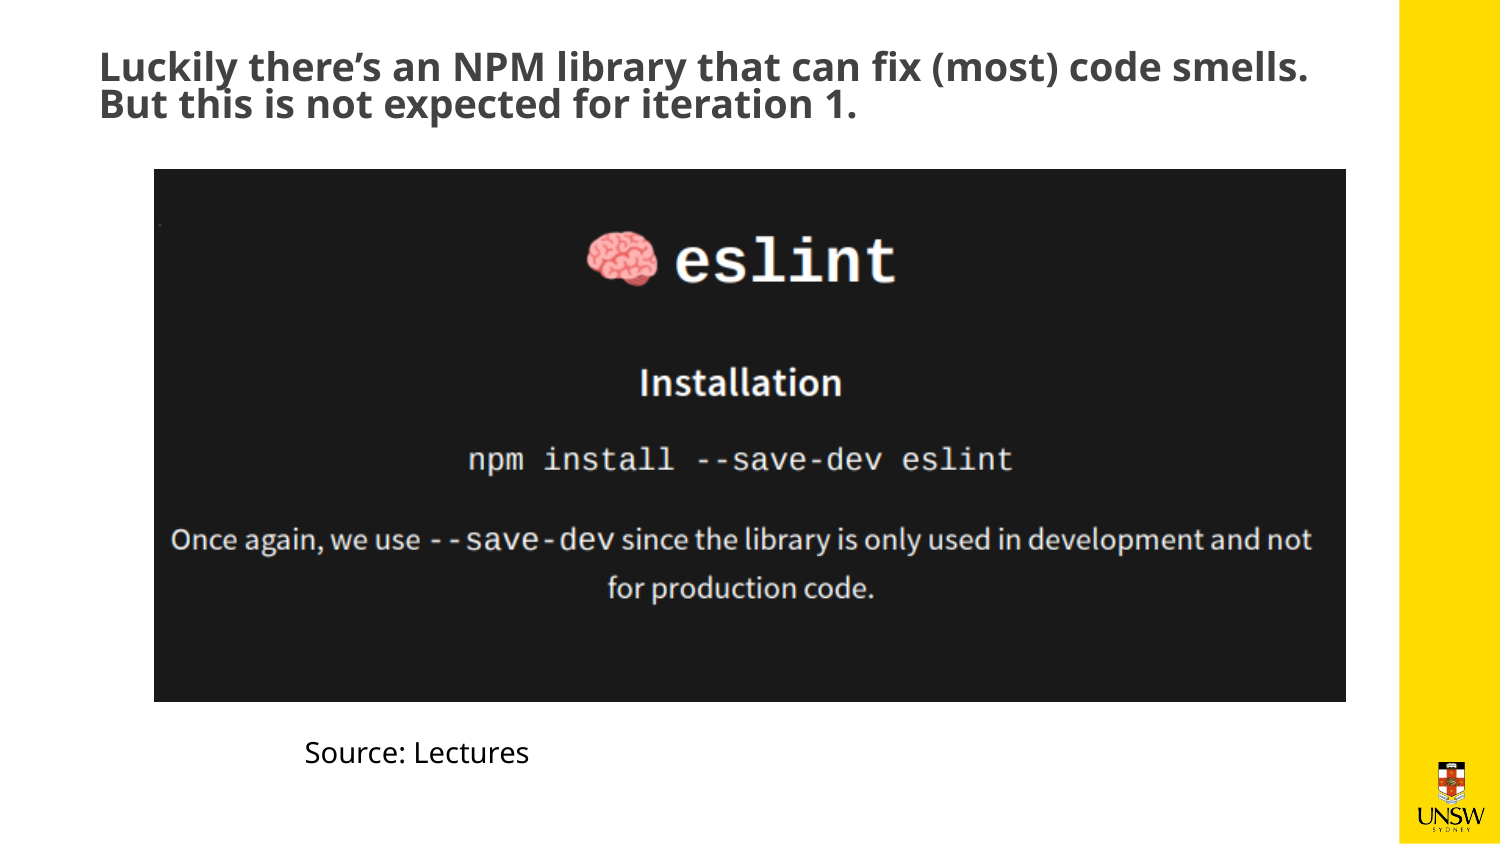

Luckily there’s an NPM library that can fix (most) code smells.
But this is not expected for iteration 1.
Source: Lectures